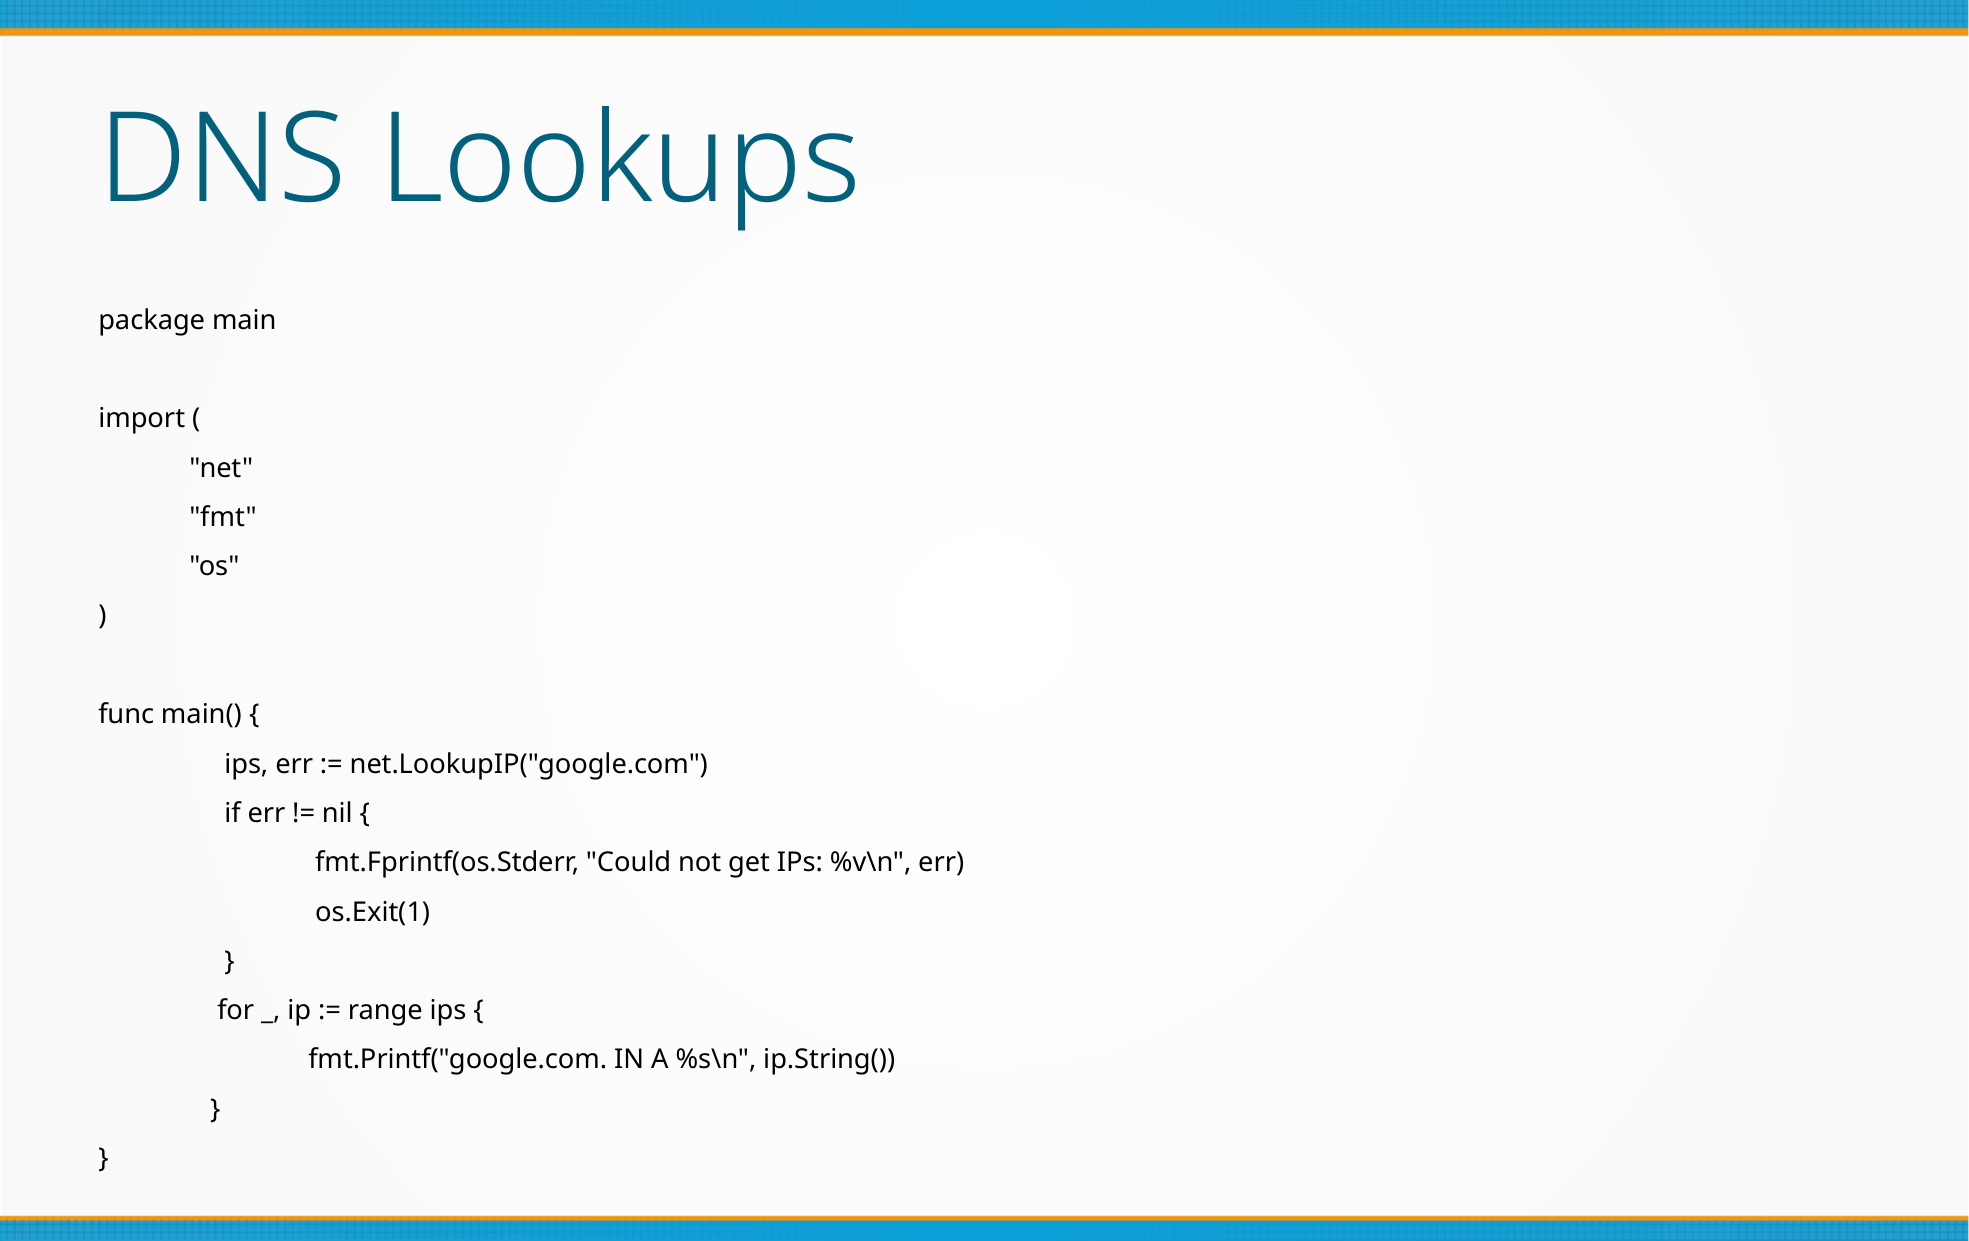

# DNS Lookups
package main
import (
 "net"
 "fmt"
 "os"
)
func main() {
 ips, err := net.LookupIP("google.com")
 if err != nil {
 fmt.Fprintf(os.Stderr, "Could not get IPs: %v\n", err)
 os.Exit(1)
 }
 for _, ip := range ips {
 fmt.Printf("google.com. IN A %s\n", ip.String())
 }
}